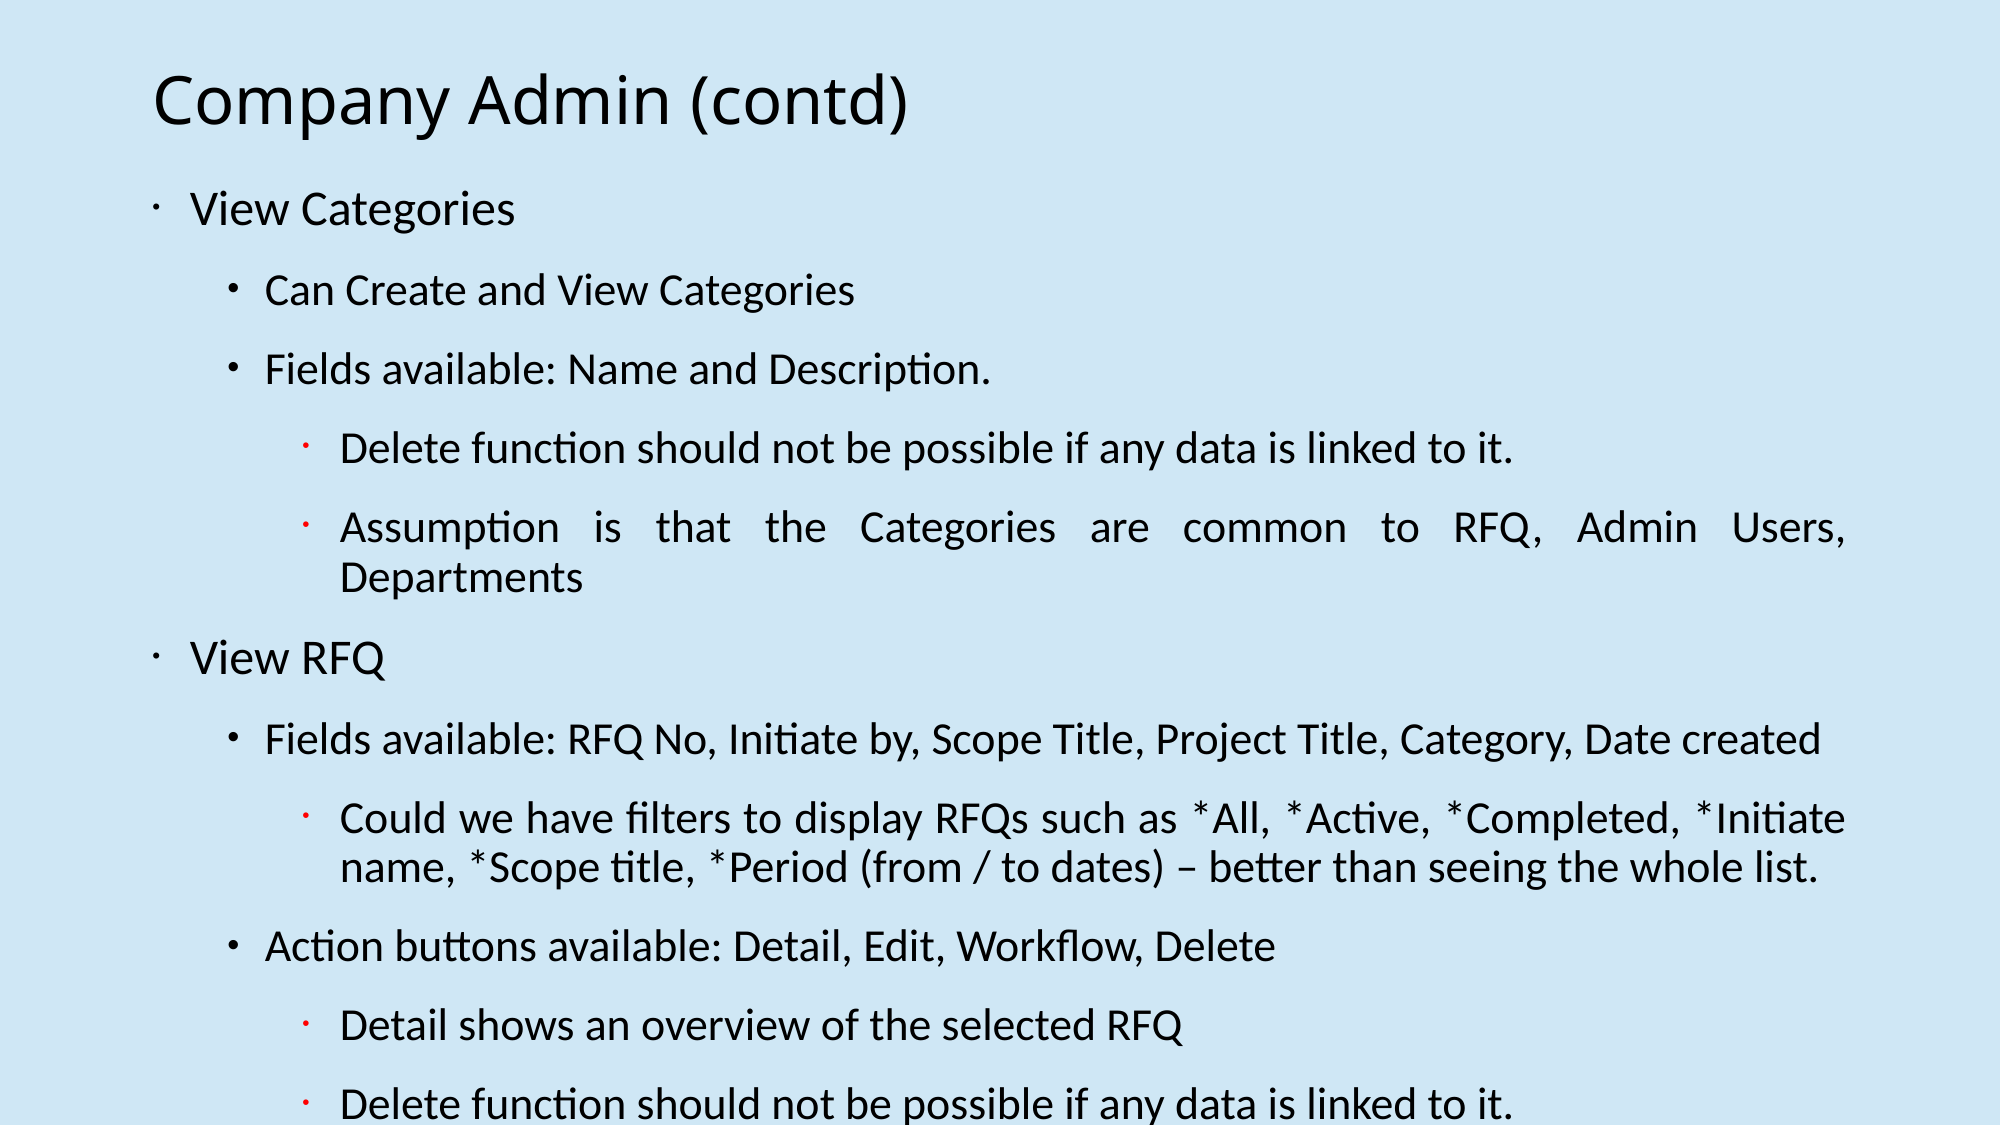

# Company Admin (contd)
View Categories
Can Create and View Categories
Fields available: Name and Description.
Delete function should not be possible if any data is linked to it.
Assumption is that the Categories are common to RFQ, Admin Users, Departments
View RFQ
Fields available: RFQ No, Initiate by, Scope Title, Project Title, Category, Date created
Could we have filters to display RFQs such as *All, *Active, *Completed, *Initiate name, *Scope title, *Period (from / to dates) – better than seeing the whole list.
Action buttons available: Detail, Edit, Workflow, Delete
Detail shows an overview of the selected RFQ
Delete function should not be possible if any data is linked to it.
What’s the reason to allow Company Admin to edit / save the RFQ details? View is fine!
What’s the reason to allow Company Admin to edit / save the RFQ workflow? View is fine!
The check boxes available on the left: Is this for ‘On’ and ‘Off’ – if so add a note to the screen to act as a guide. Why can the Company Admin check the boxes?